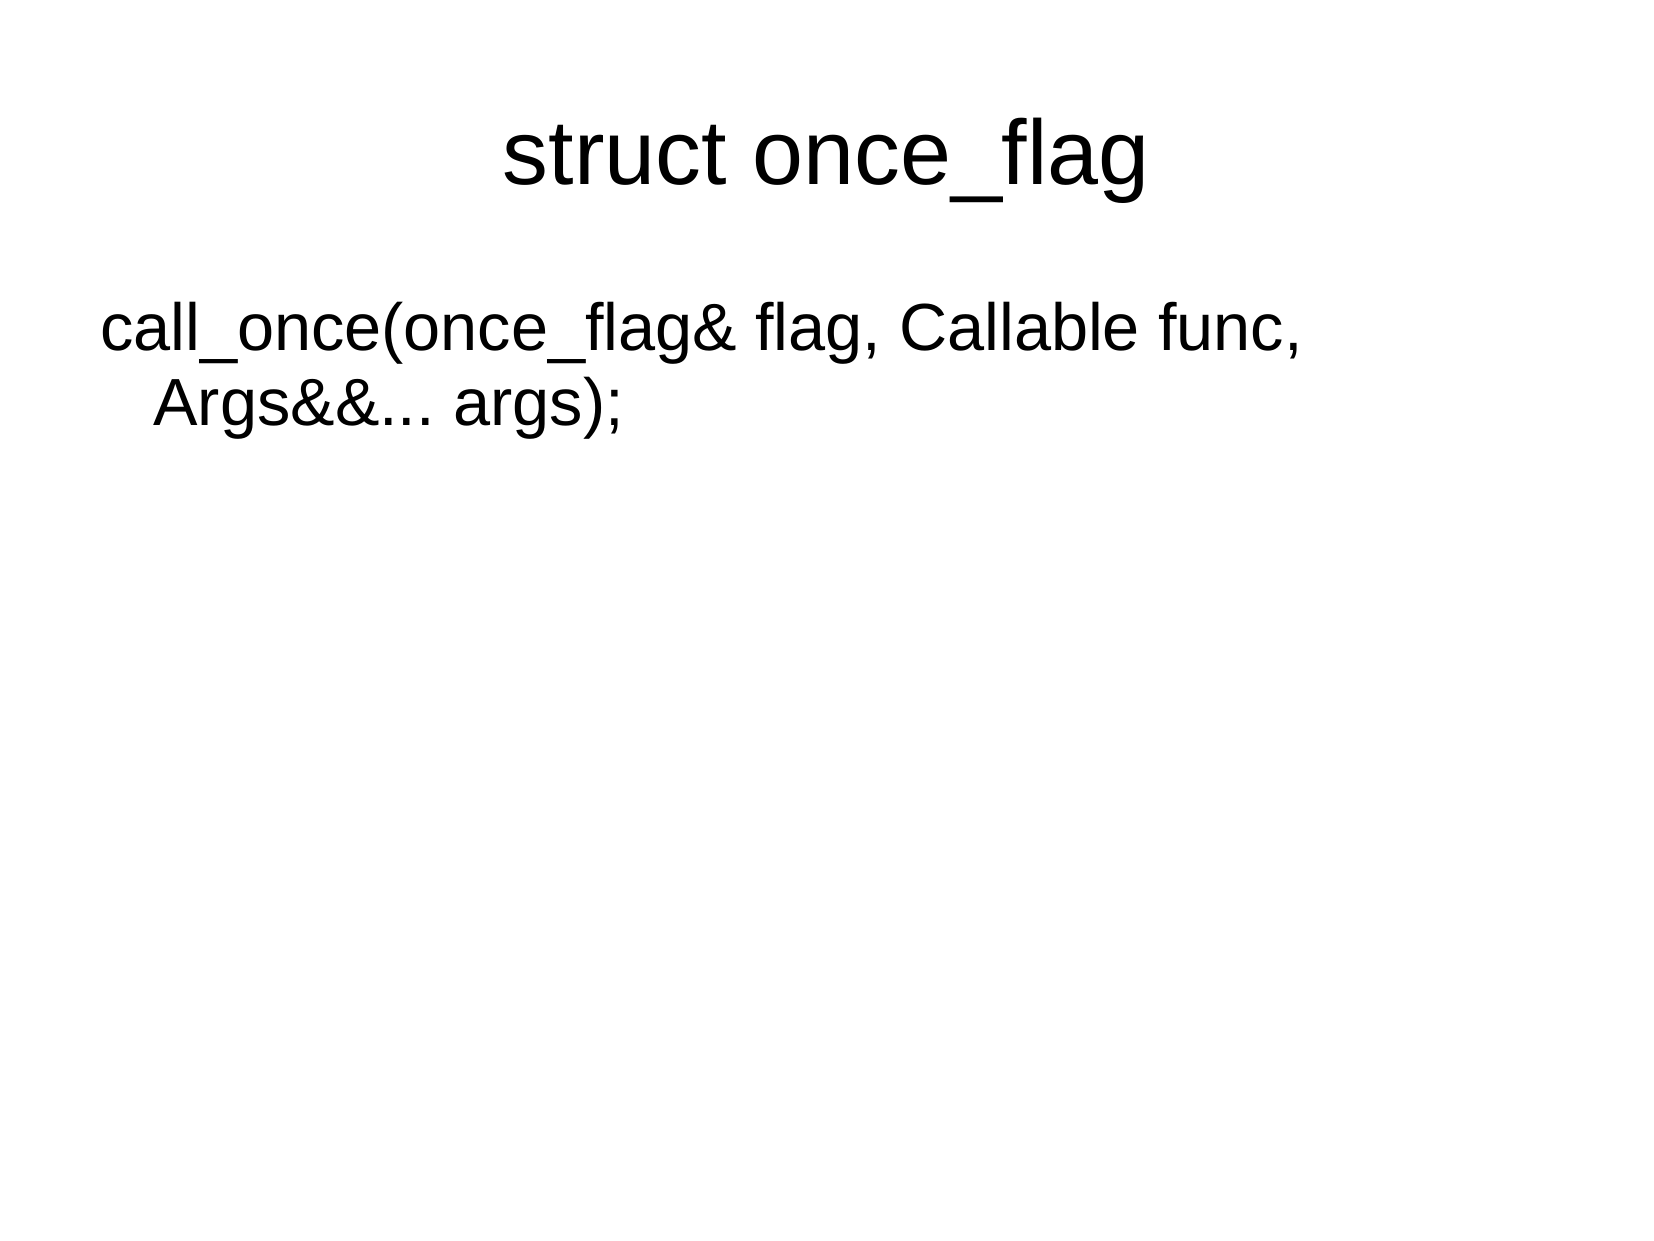

# struct once_flag
call_once(once_flag& flag, Callable func, Args&&... args);